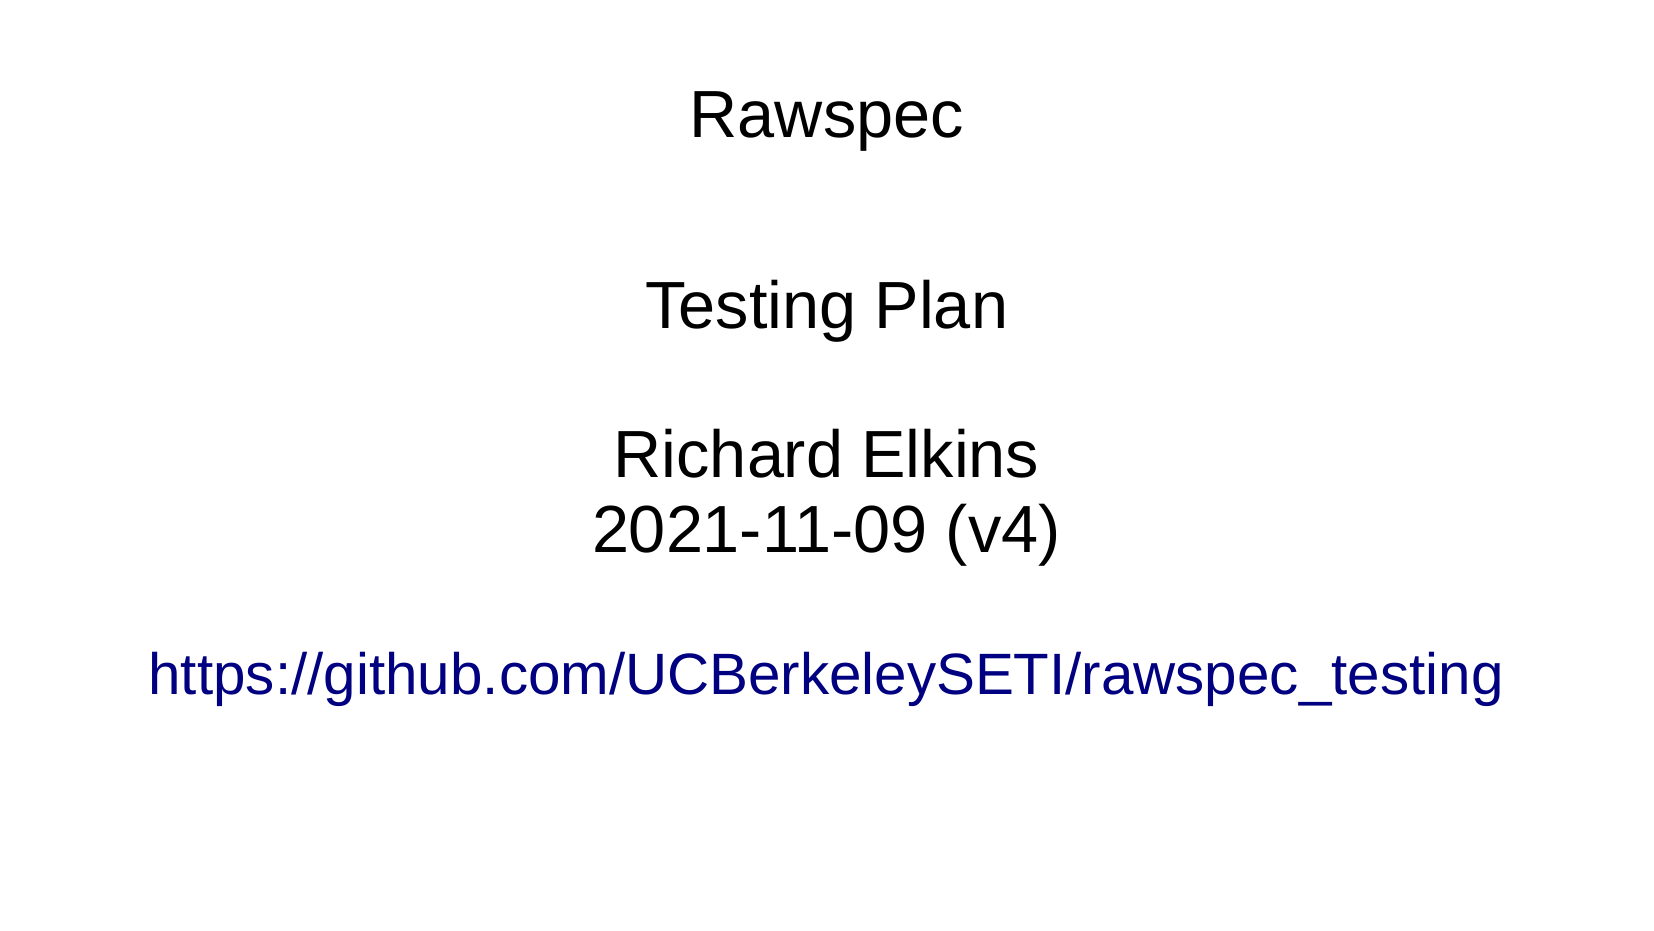

# Rawspec
Testing Plan
Richard Elkins
2021-11-09 (v4)
https://github.com/UCBerkeleySETI/rawspec_testing